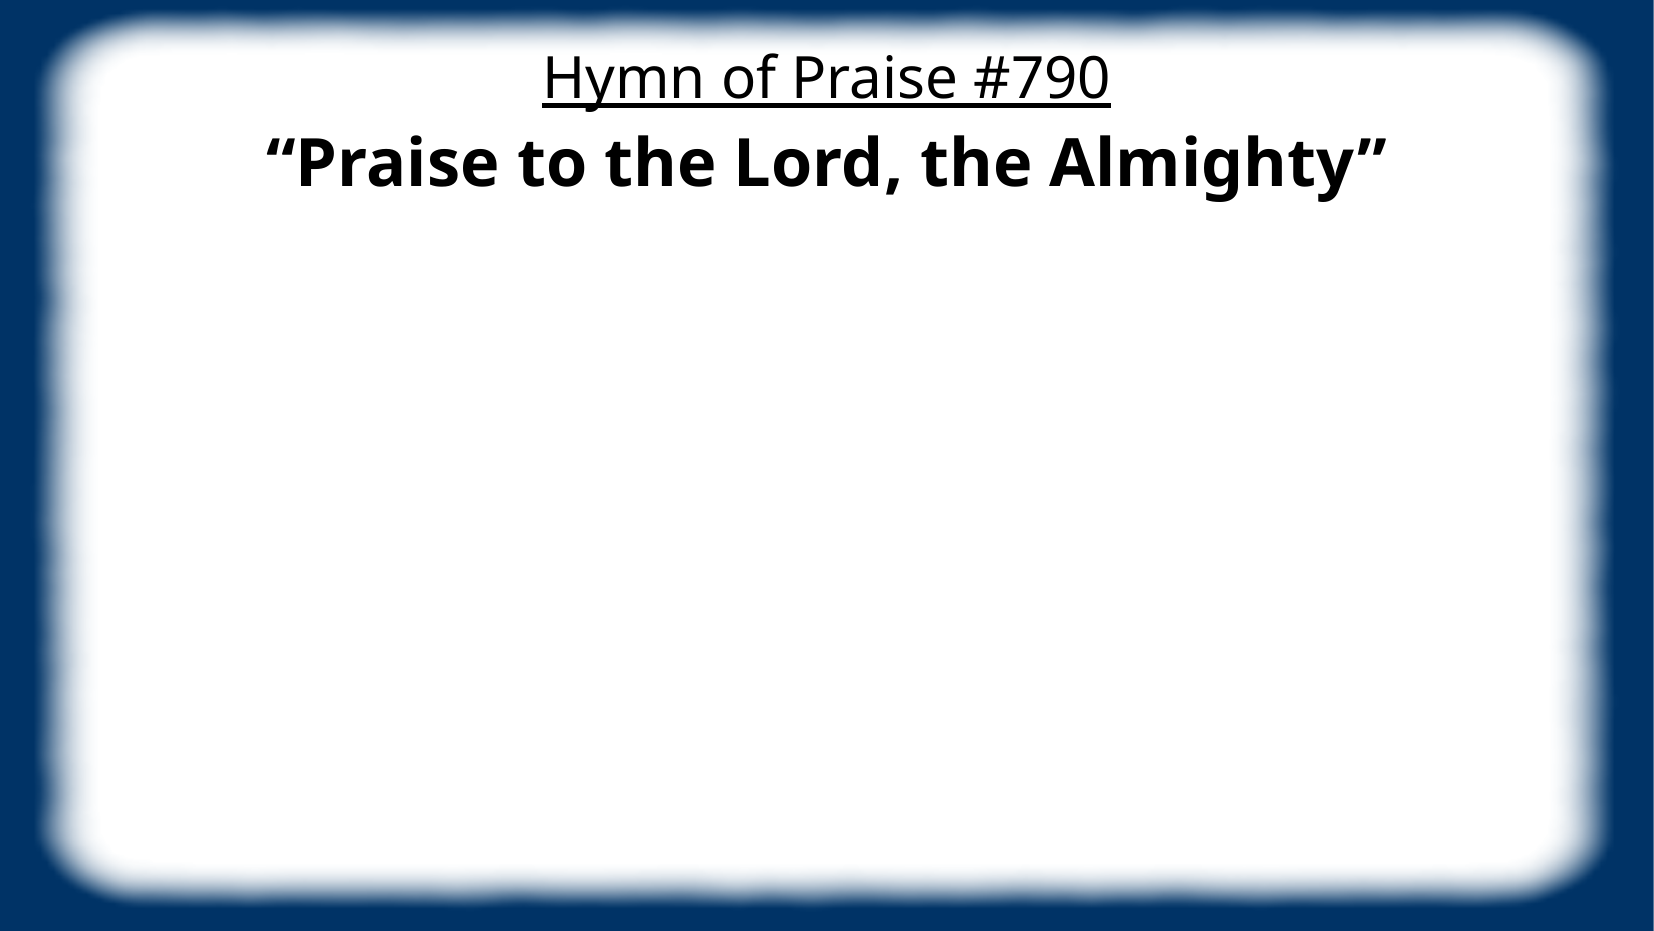

Hymn of Praise #790
“Praise to the Lord, the Almighty”